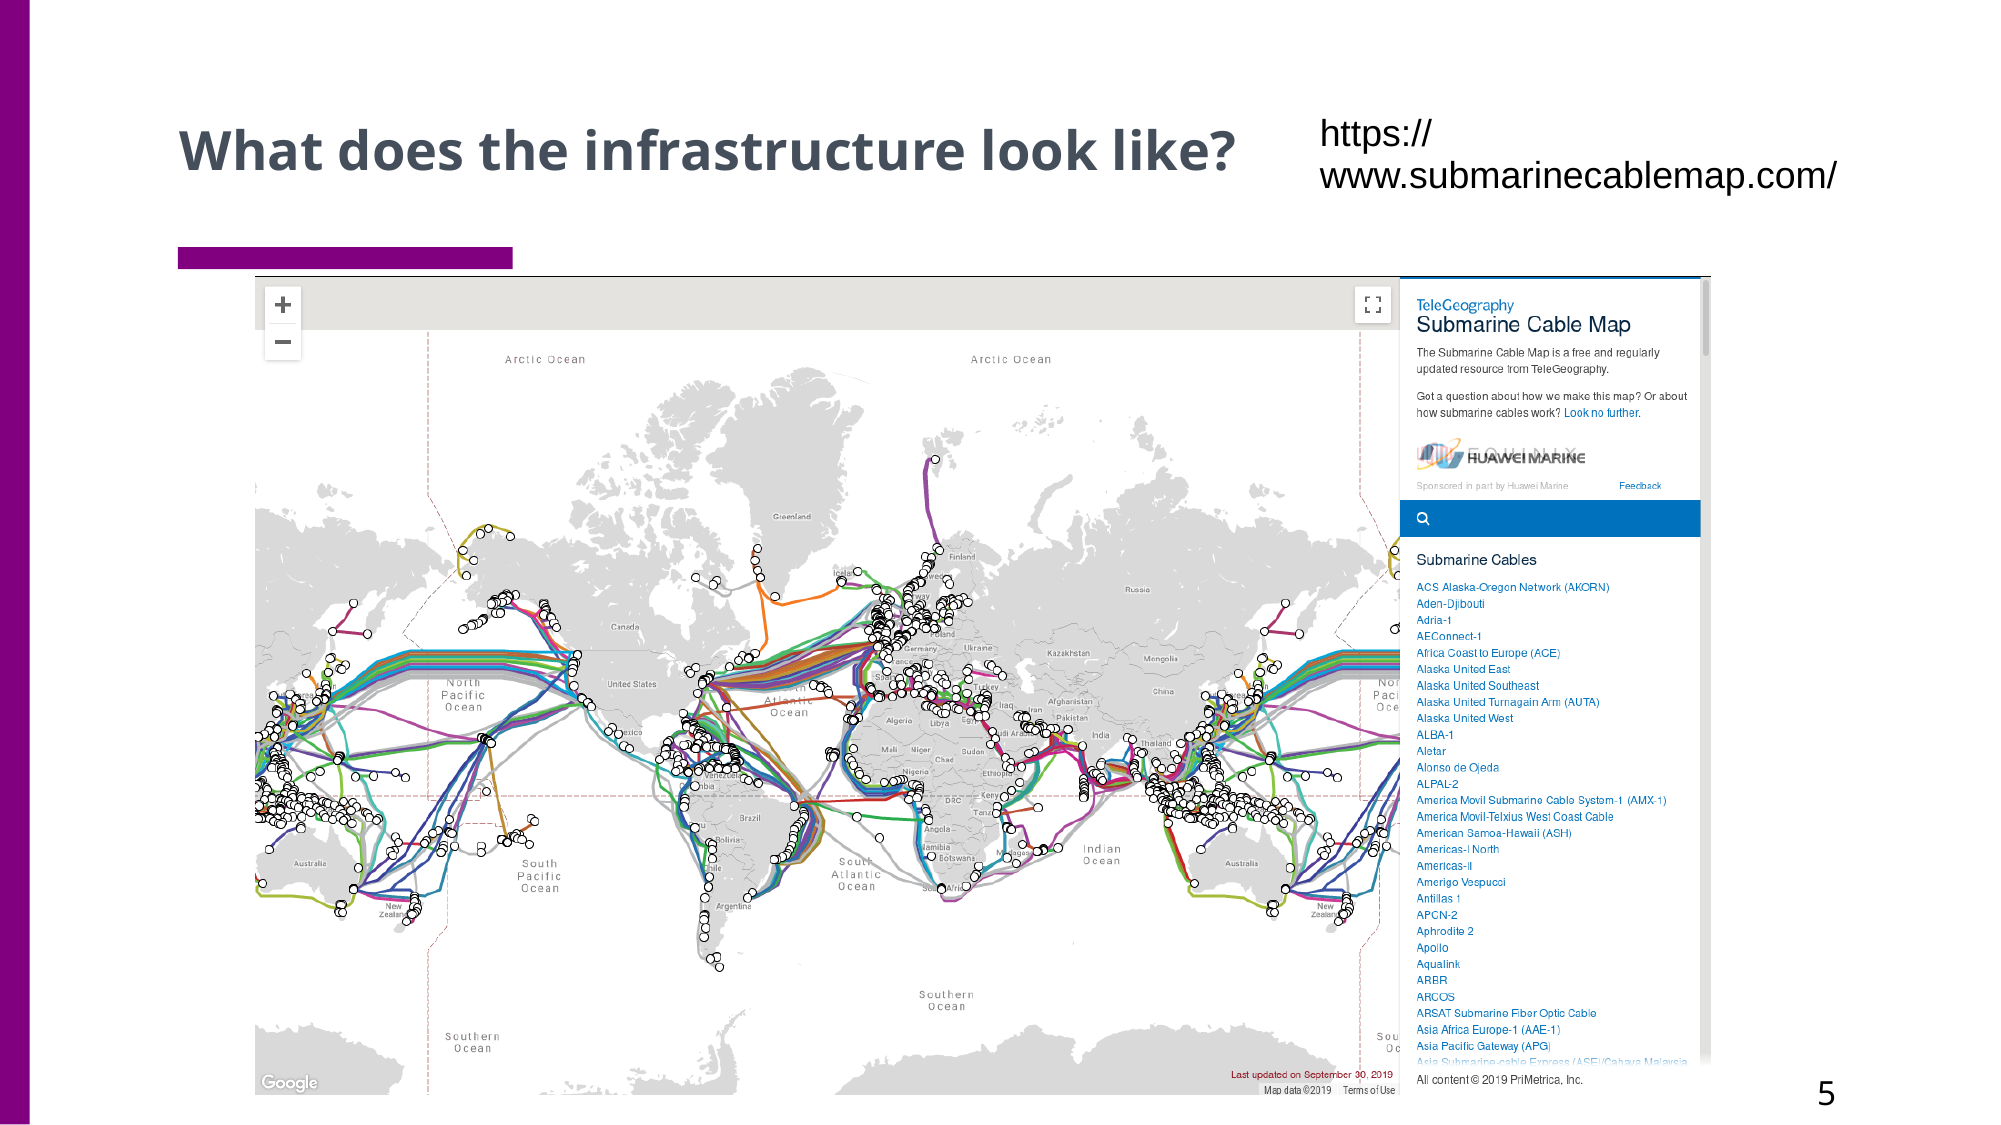

What does the infrastructure look like?
https://www.submarinecablemap.com/